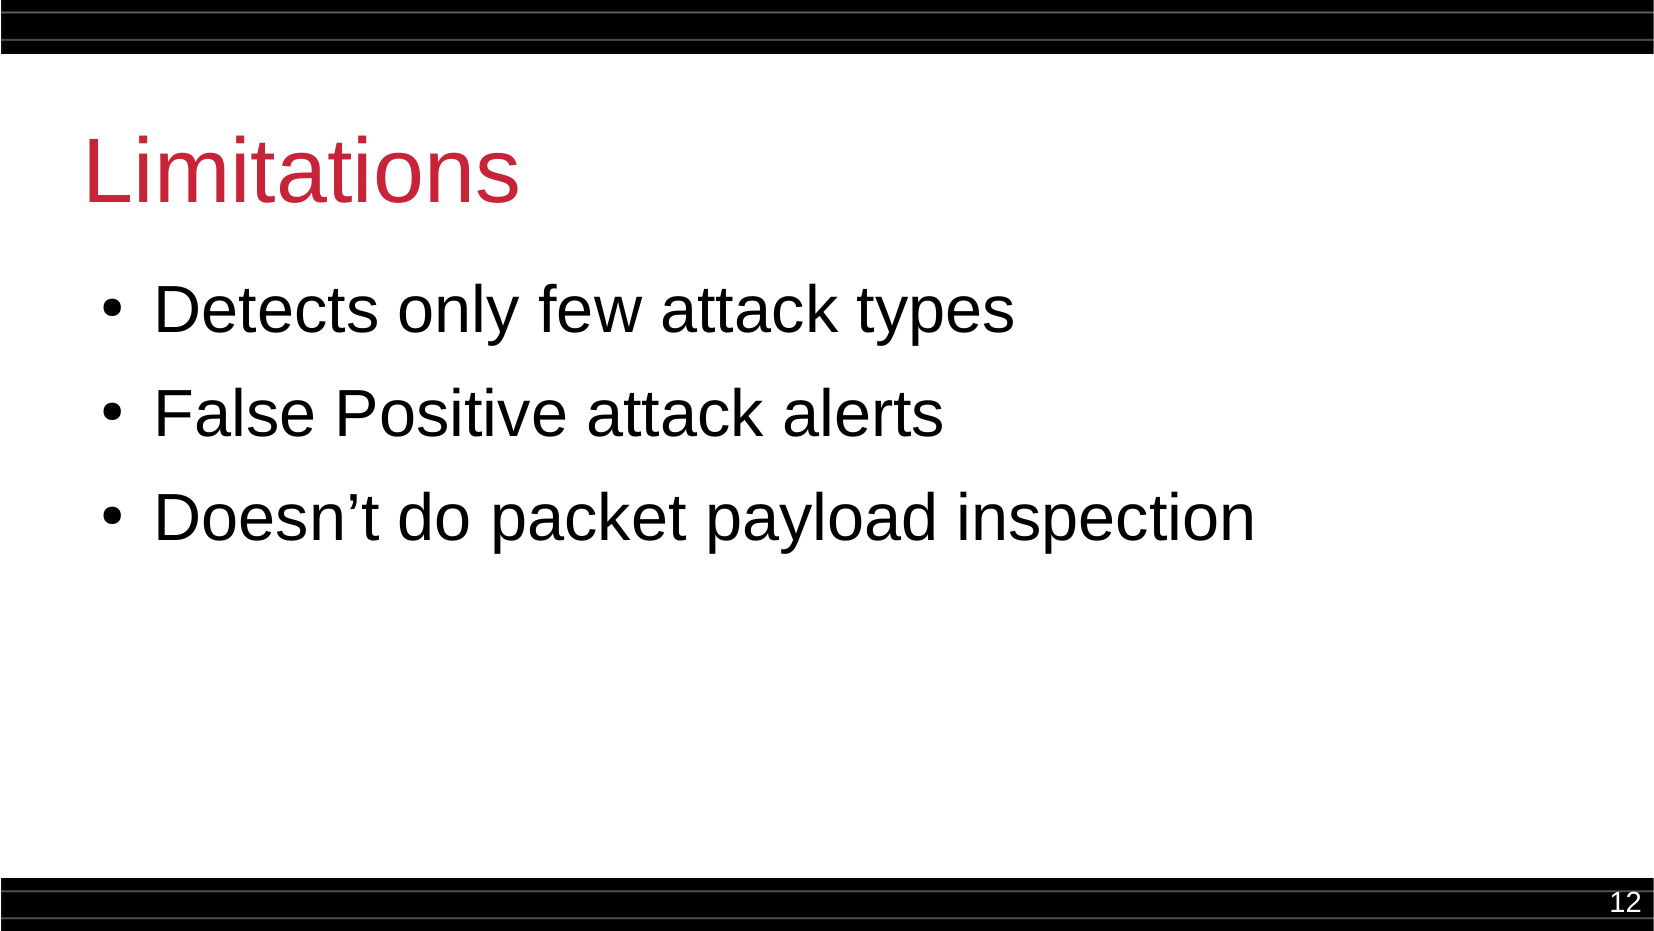

# Limitations
Detects only few attack types
False Positive attack alerts
Doesn’t do packet payload inspection